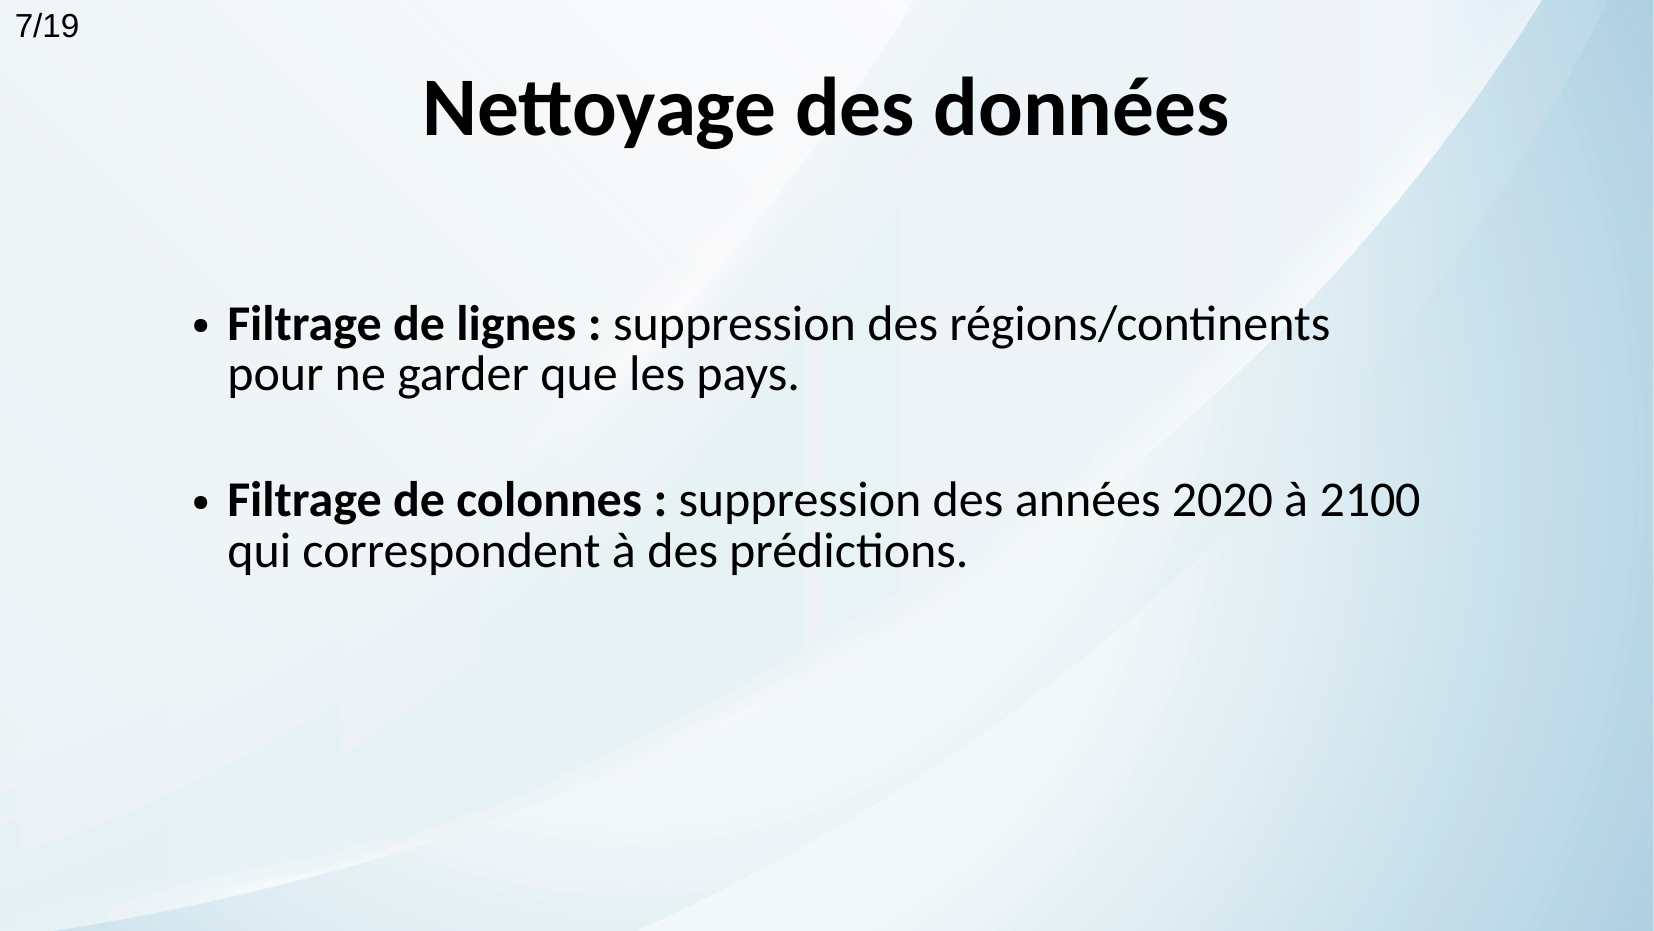

7/19
# Nettoyage des données
Filtrage de lignes : suppression des régions/continents pour ne garder que les pays.
Filtrage de colonnes : suppression des années 2020 à 2100 qui correspondent à des prédictions.